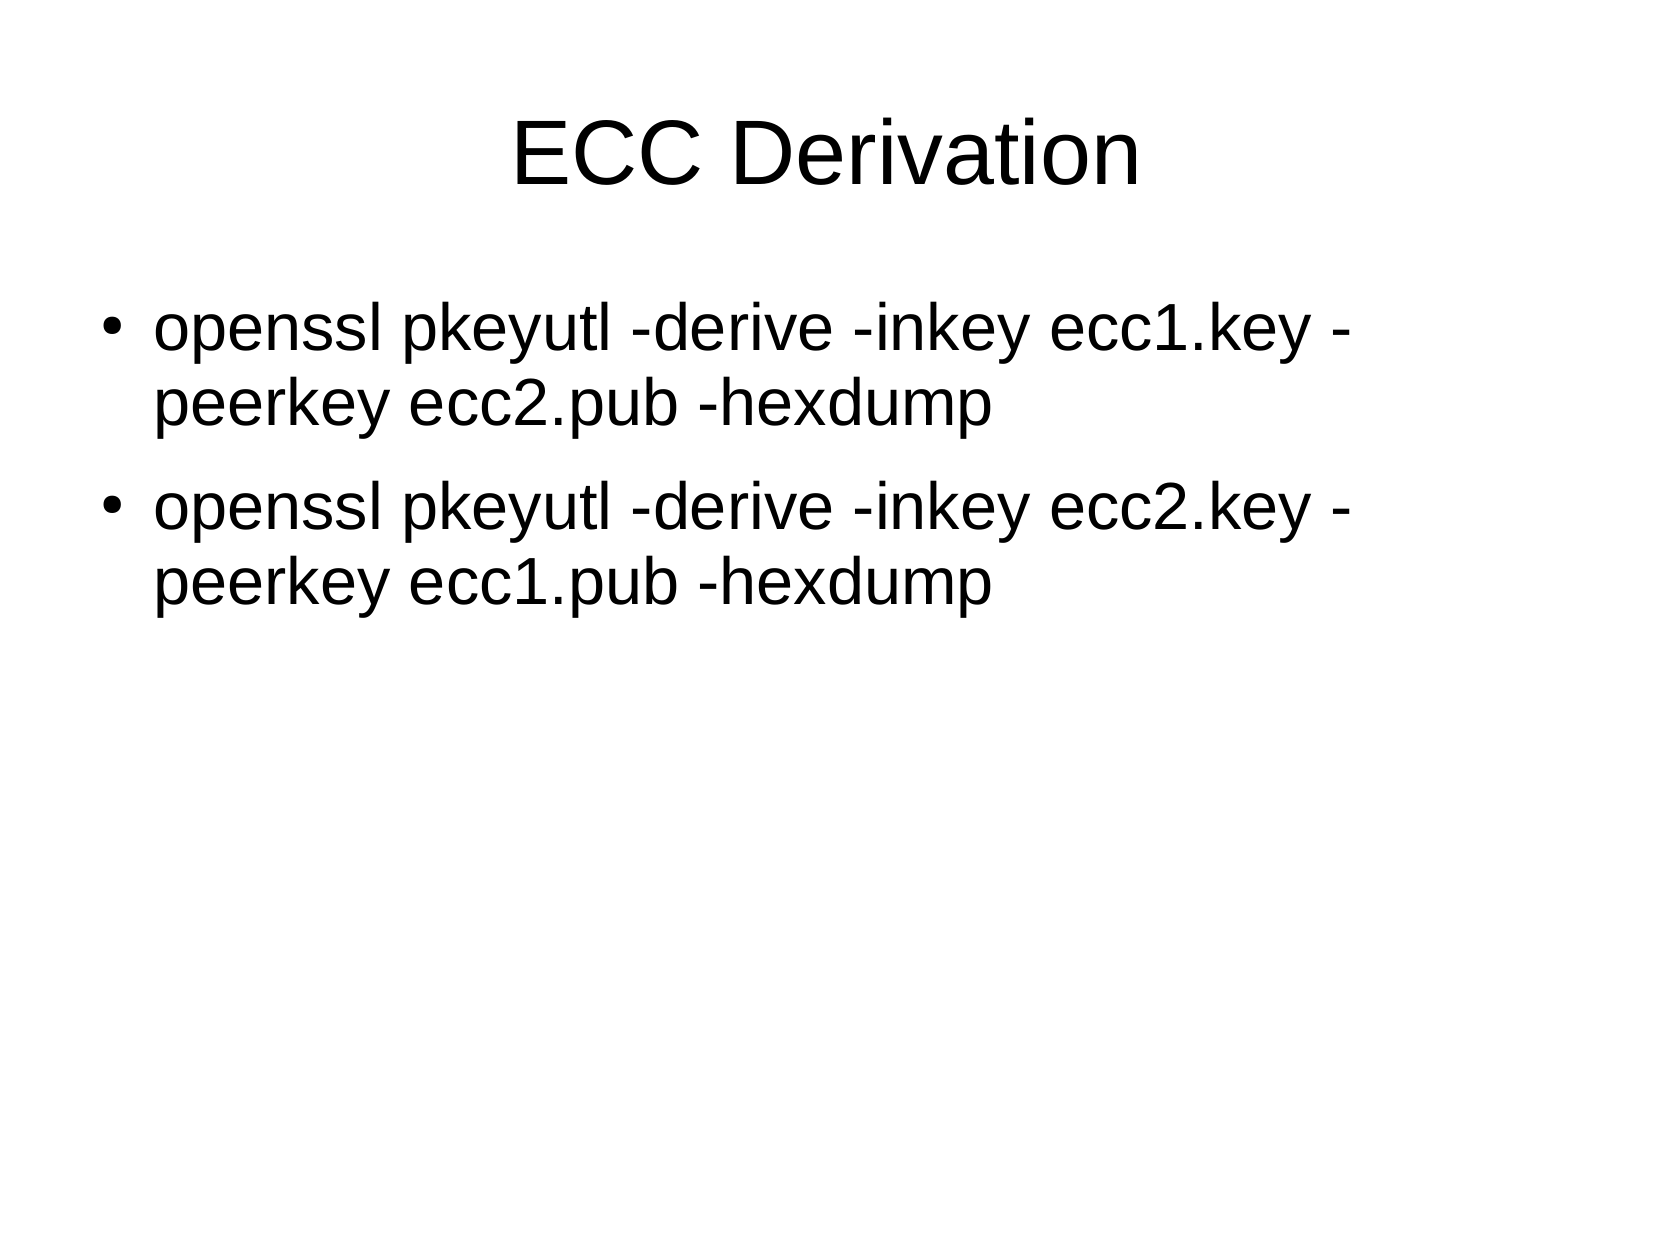

# ECC Derivation
openssl pkeyutl -derive -inkey ecc1.key -peerkey ecc2.pub -hexdump
openssl pkeyutl -derive -inkey ecc2.key -peerkey ecc1.pub -hexdump